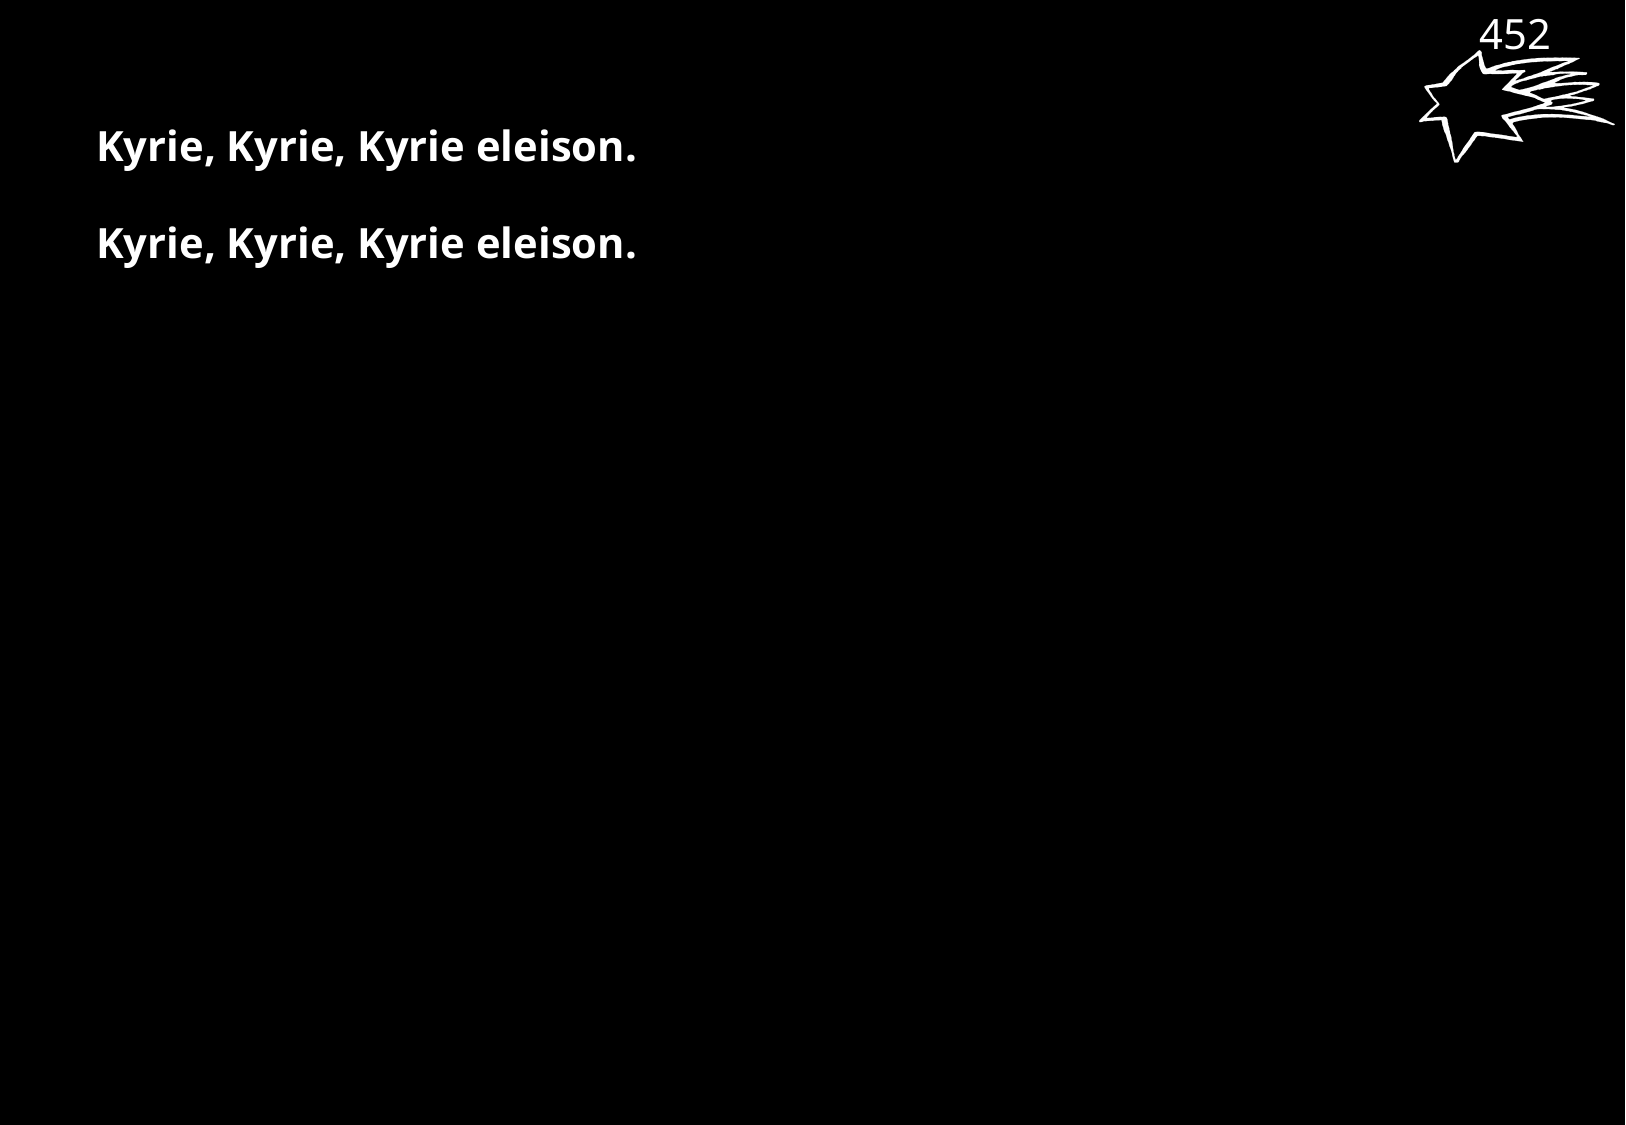

452
# Kyrie, Kyrie, Kyrie eleison.
Kyrie, Kyrie, Kyrie eleison.